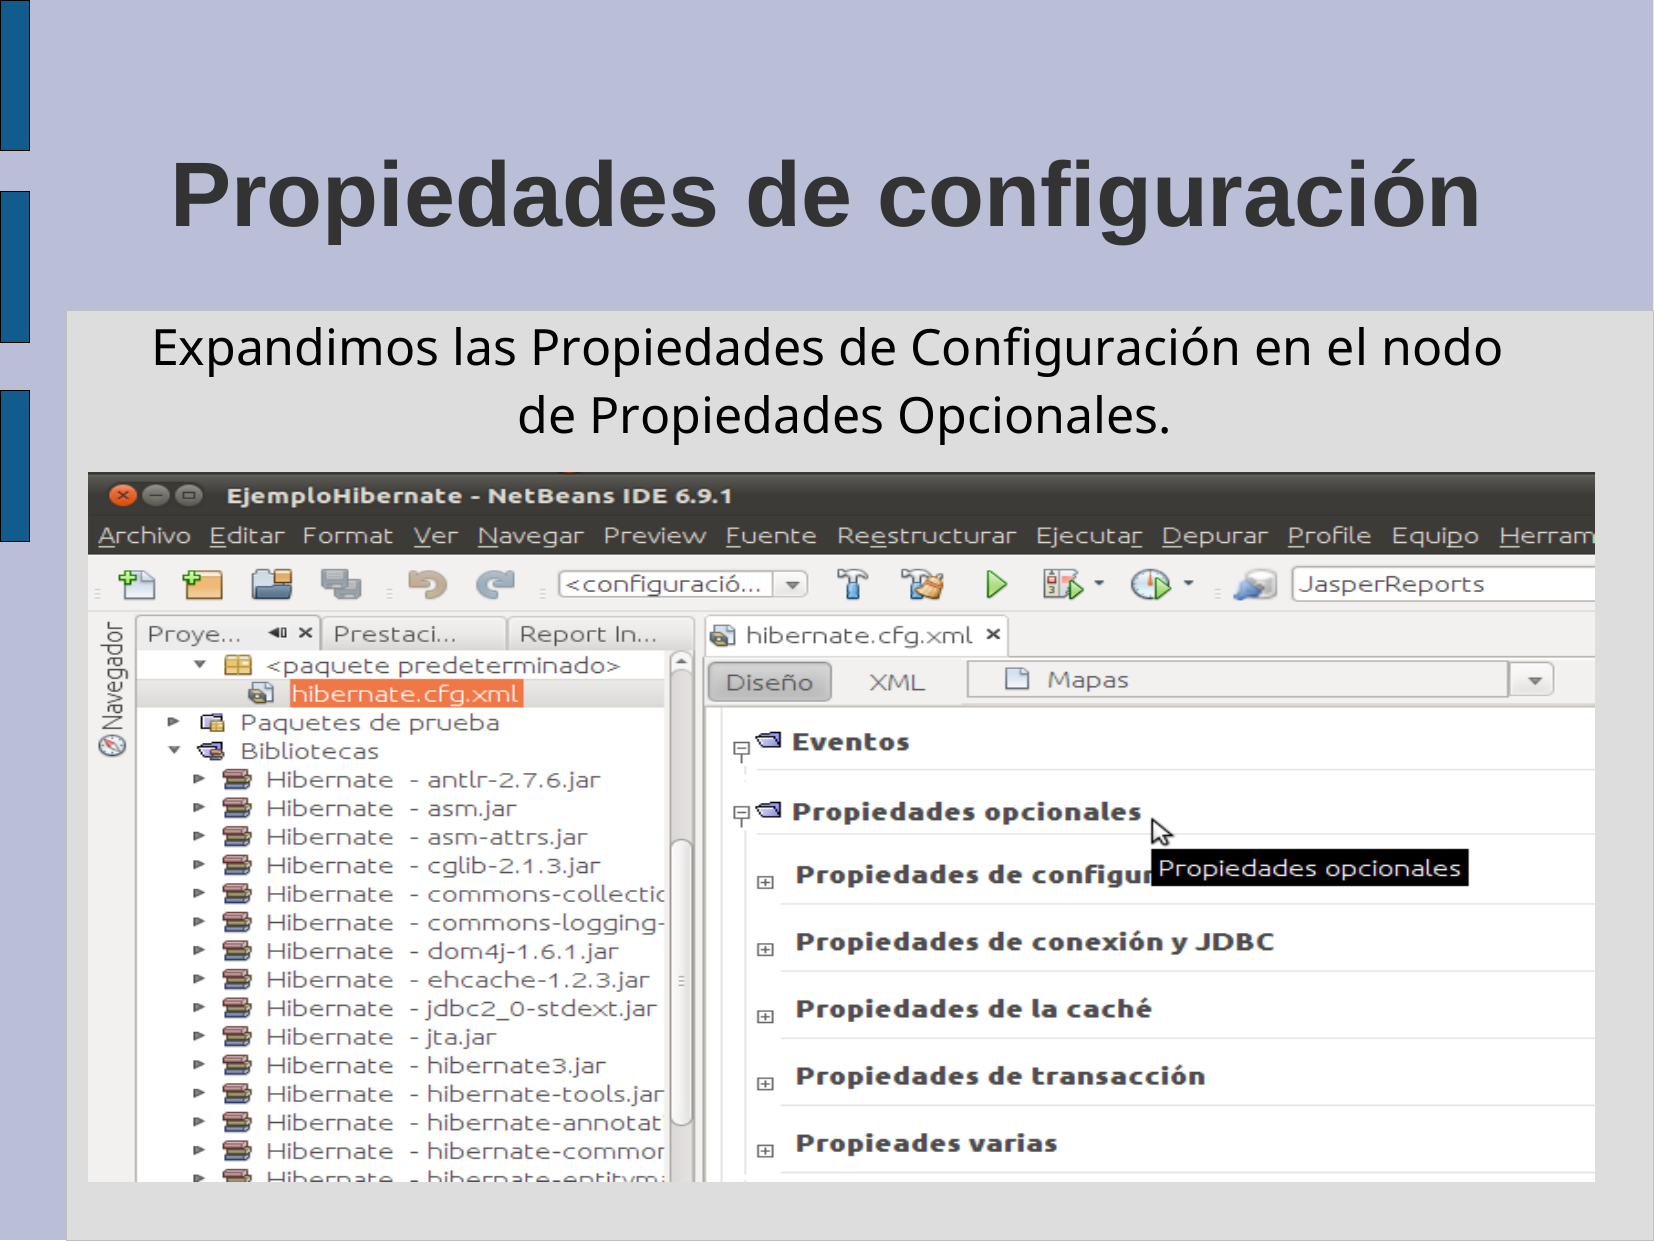

# Propiedades de configuración
Expandimos las Propiedades de Configuración en el nodo de Propiedades Opcionales.